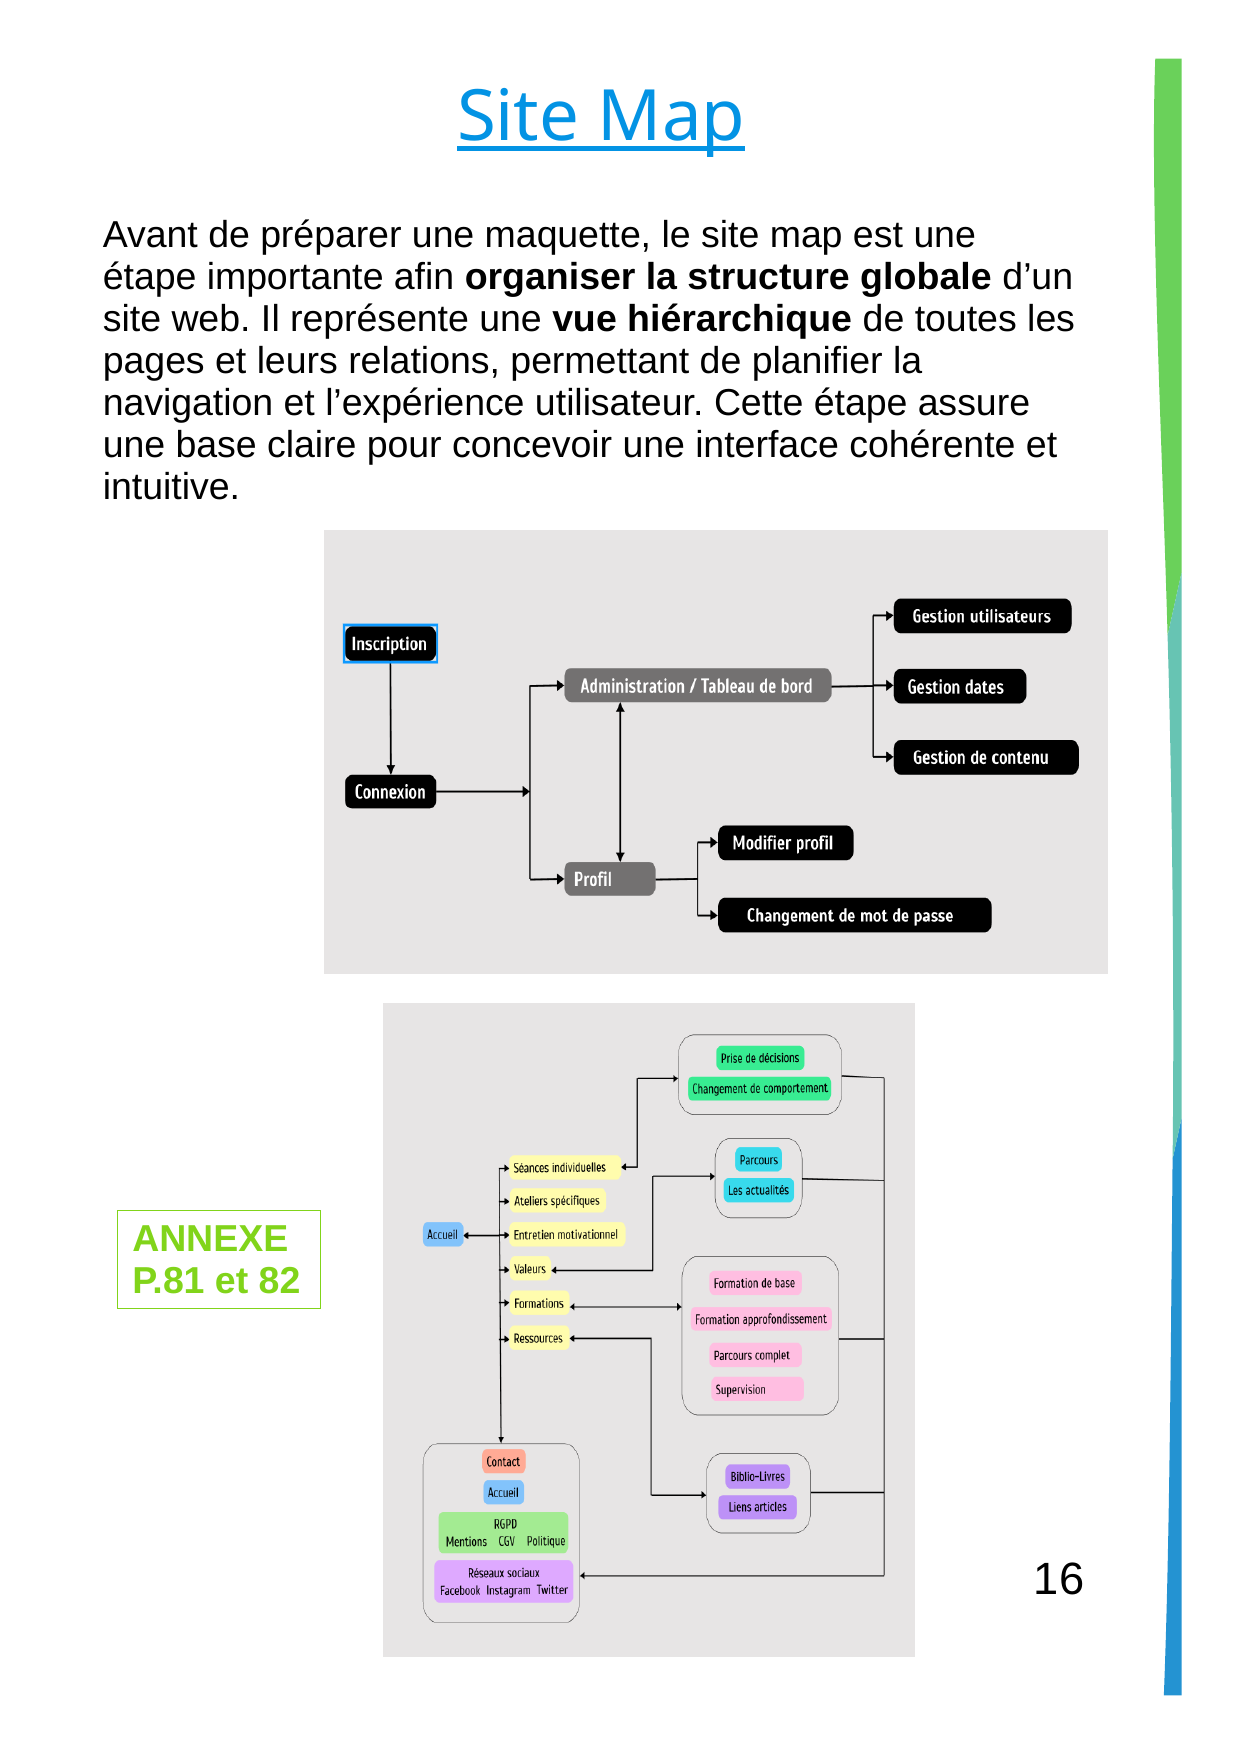

Site Map
Avant de préparer une maquette, le site map est une étape importante afin organiser la structure globale d’un site web. Il représente une vue hiérarchique de toutes les pages et leurs relations, permettant de planifier la navigation et l’expérience utilisateur. Cette étape assure une base claire pour concevoir une interface cohérente et intuitive.
ANNEXE P.81 et 82